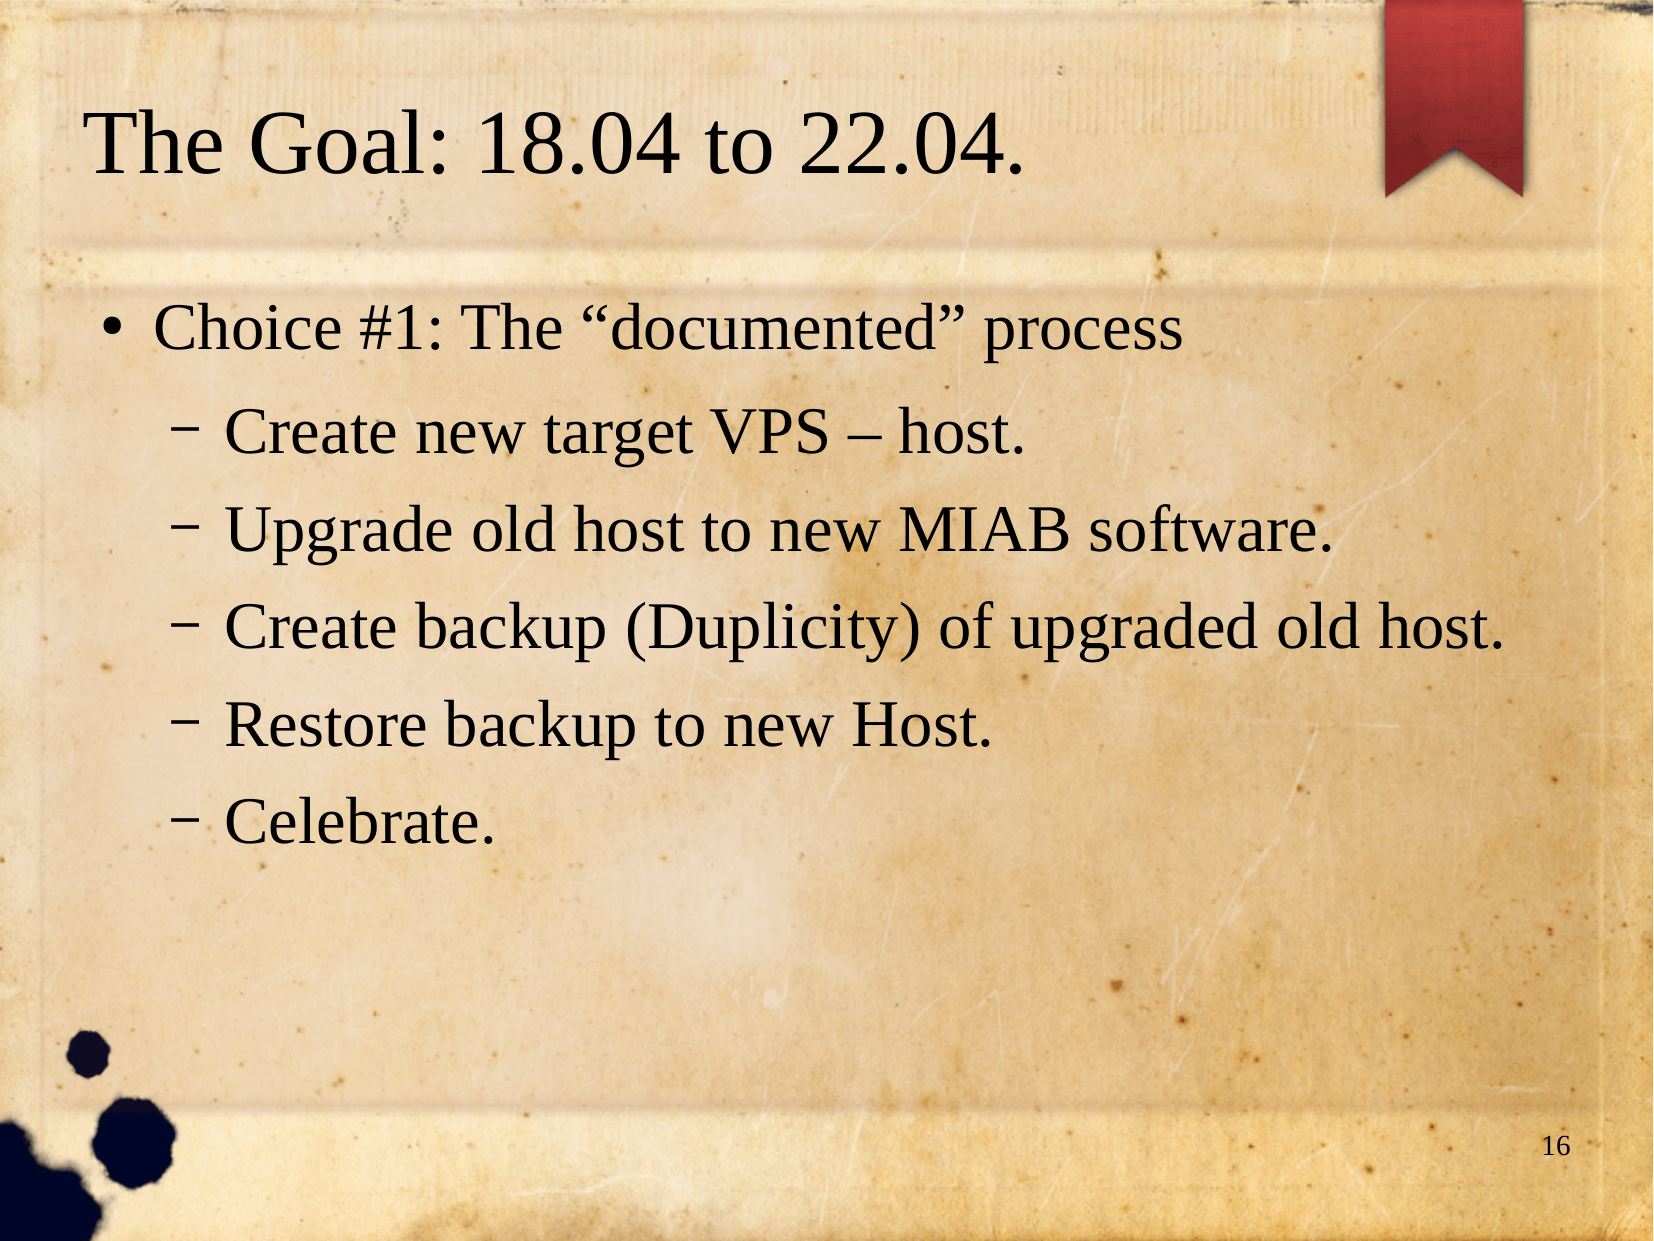

# The Goal: 18.04 to 22.04.
Choice #1: The “documented” process
Create new target VPS – host.
Upgrade old host to new MIAB software.
Create backup (Duplicity) of upgraded old host.
Restore backup to new Host.
Celebrate.
16